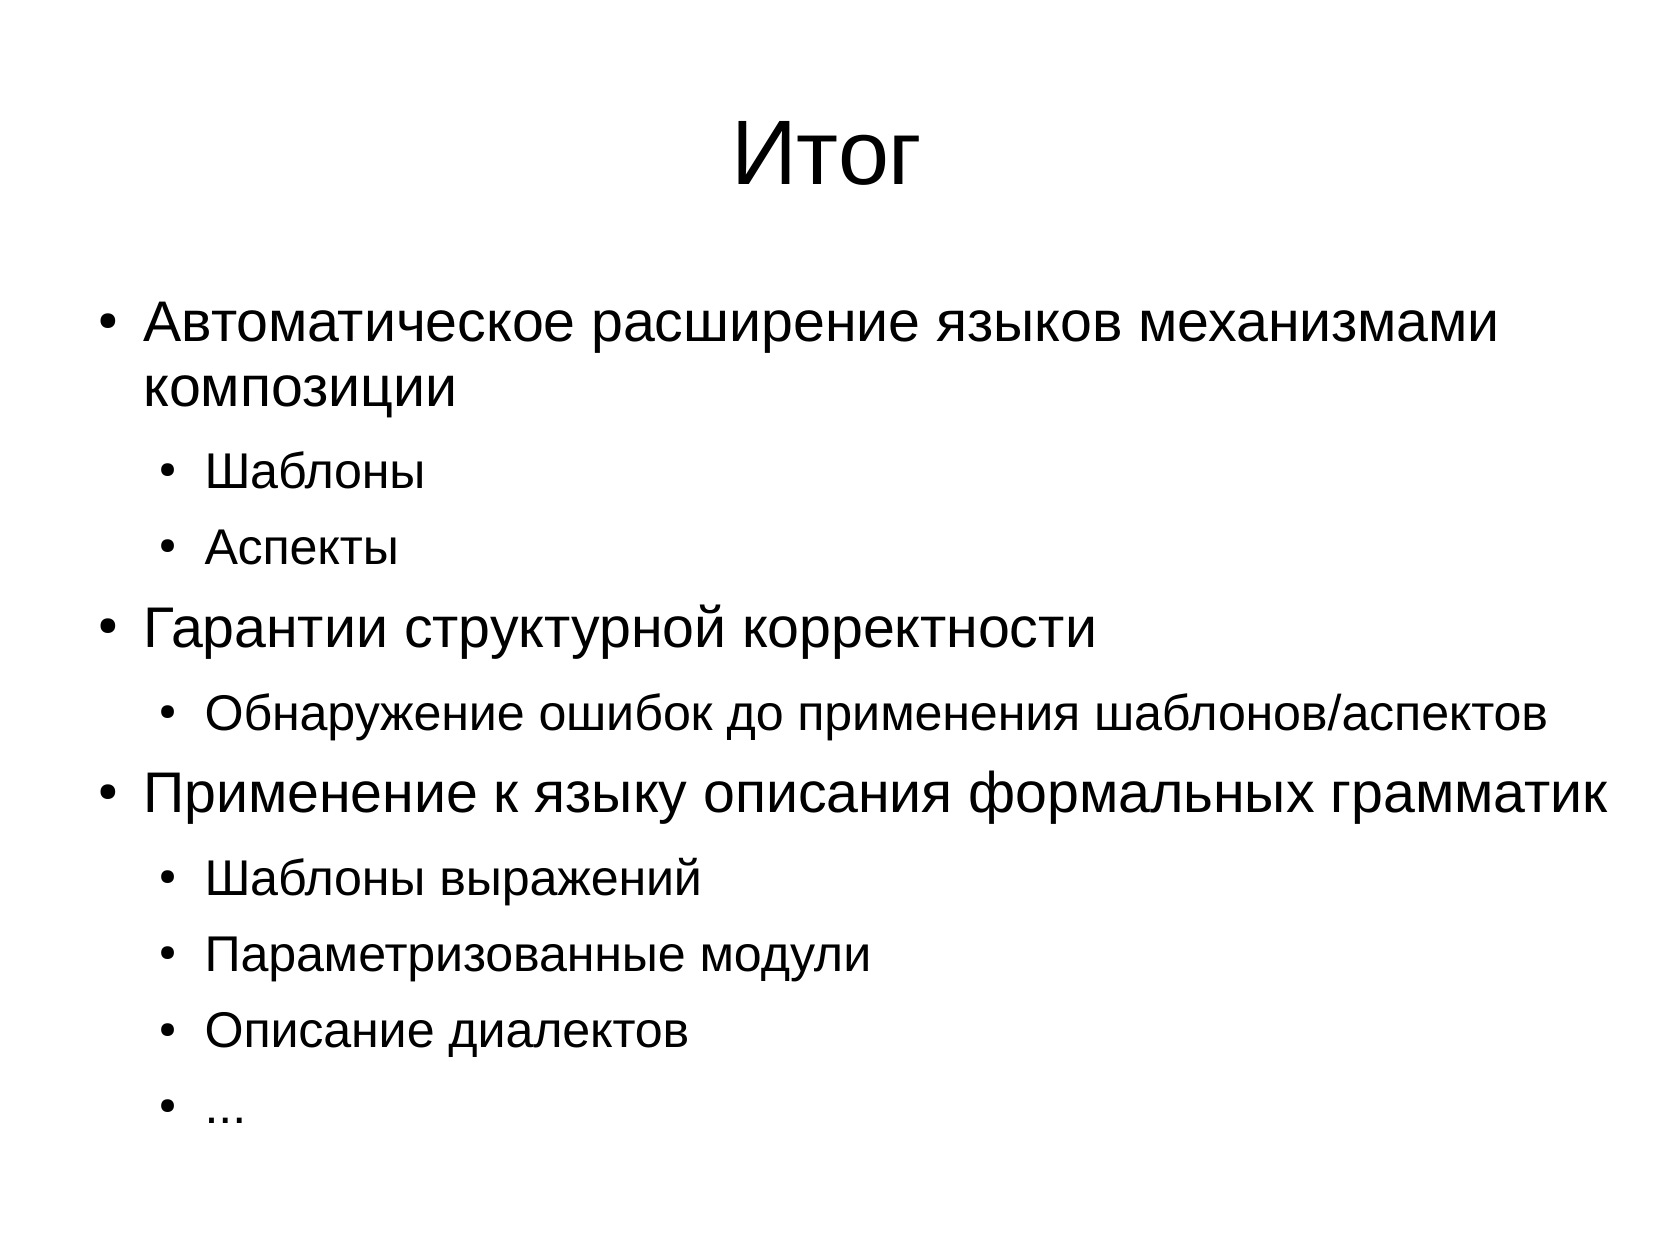

# Итог
Автоматическое расширение языков механизмами композиции
Шаблоны
Аспекты
Гарантии структурной корректности
Обнаружение ошибок до применения шаблонов/аспектов
Применение к языку описания формальных грамматик
Шаблоны выражений
Параметризованные модули
Описание диалектов
...